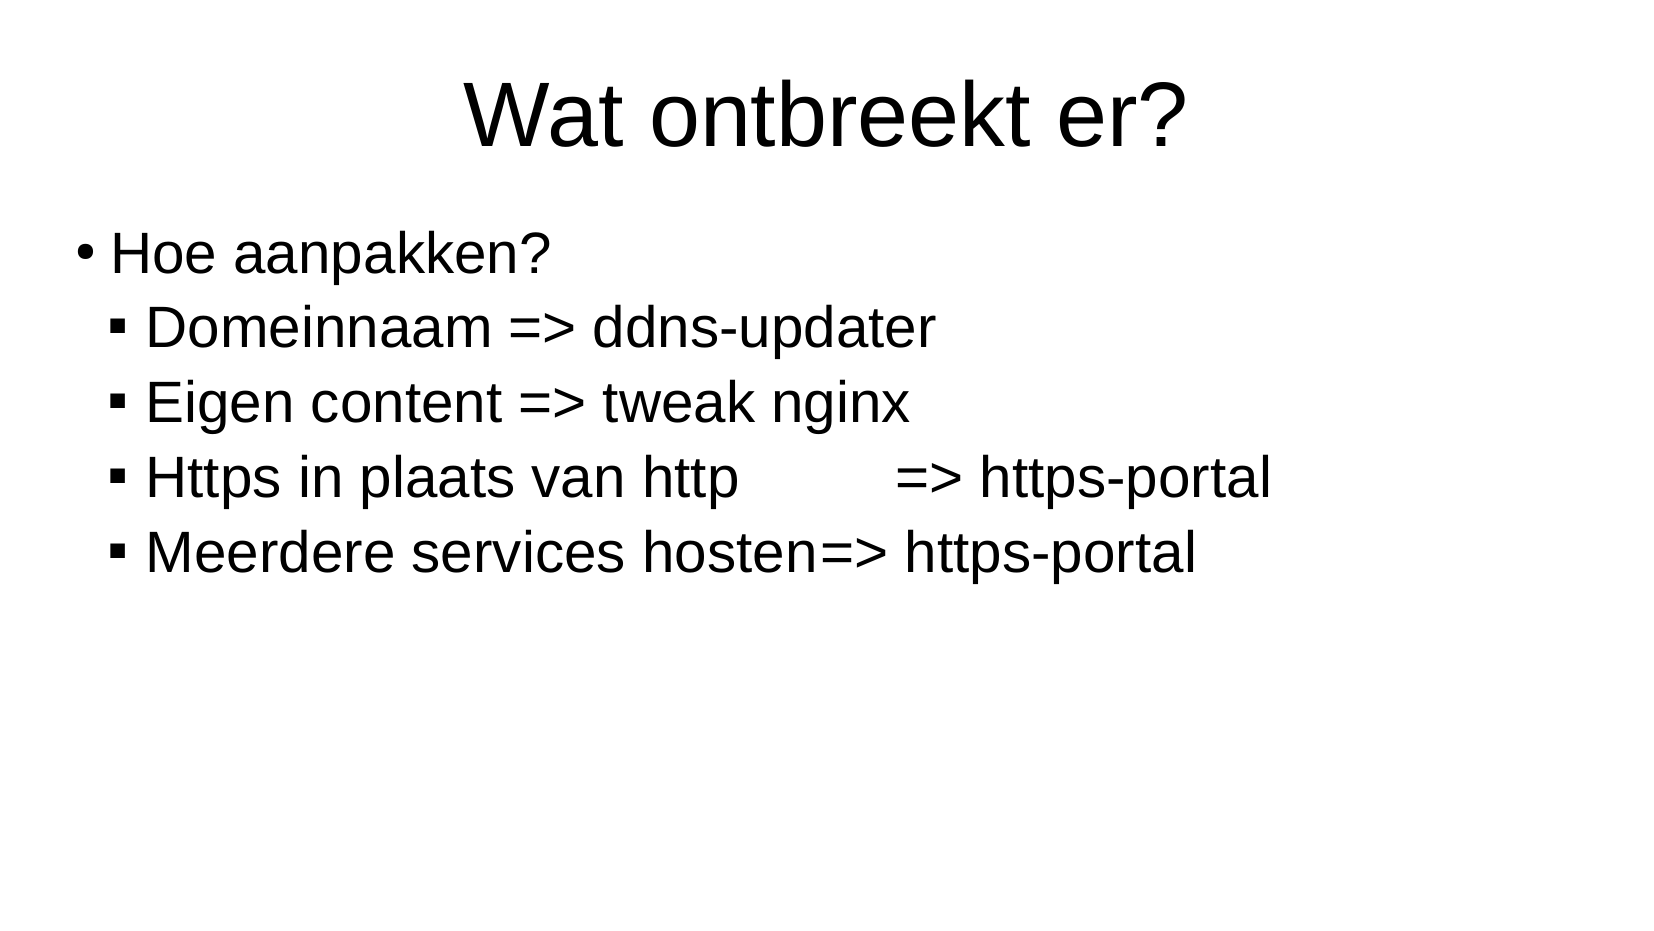

Wat ontbreekt er?
# Hoe aanpakken?
Domeinnaam => ddns-updater
Eigen content => tweak nginx
Https in plaats van http 	=> https-portal
Meerdere services hosten	=> https-portal